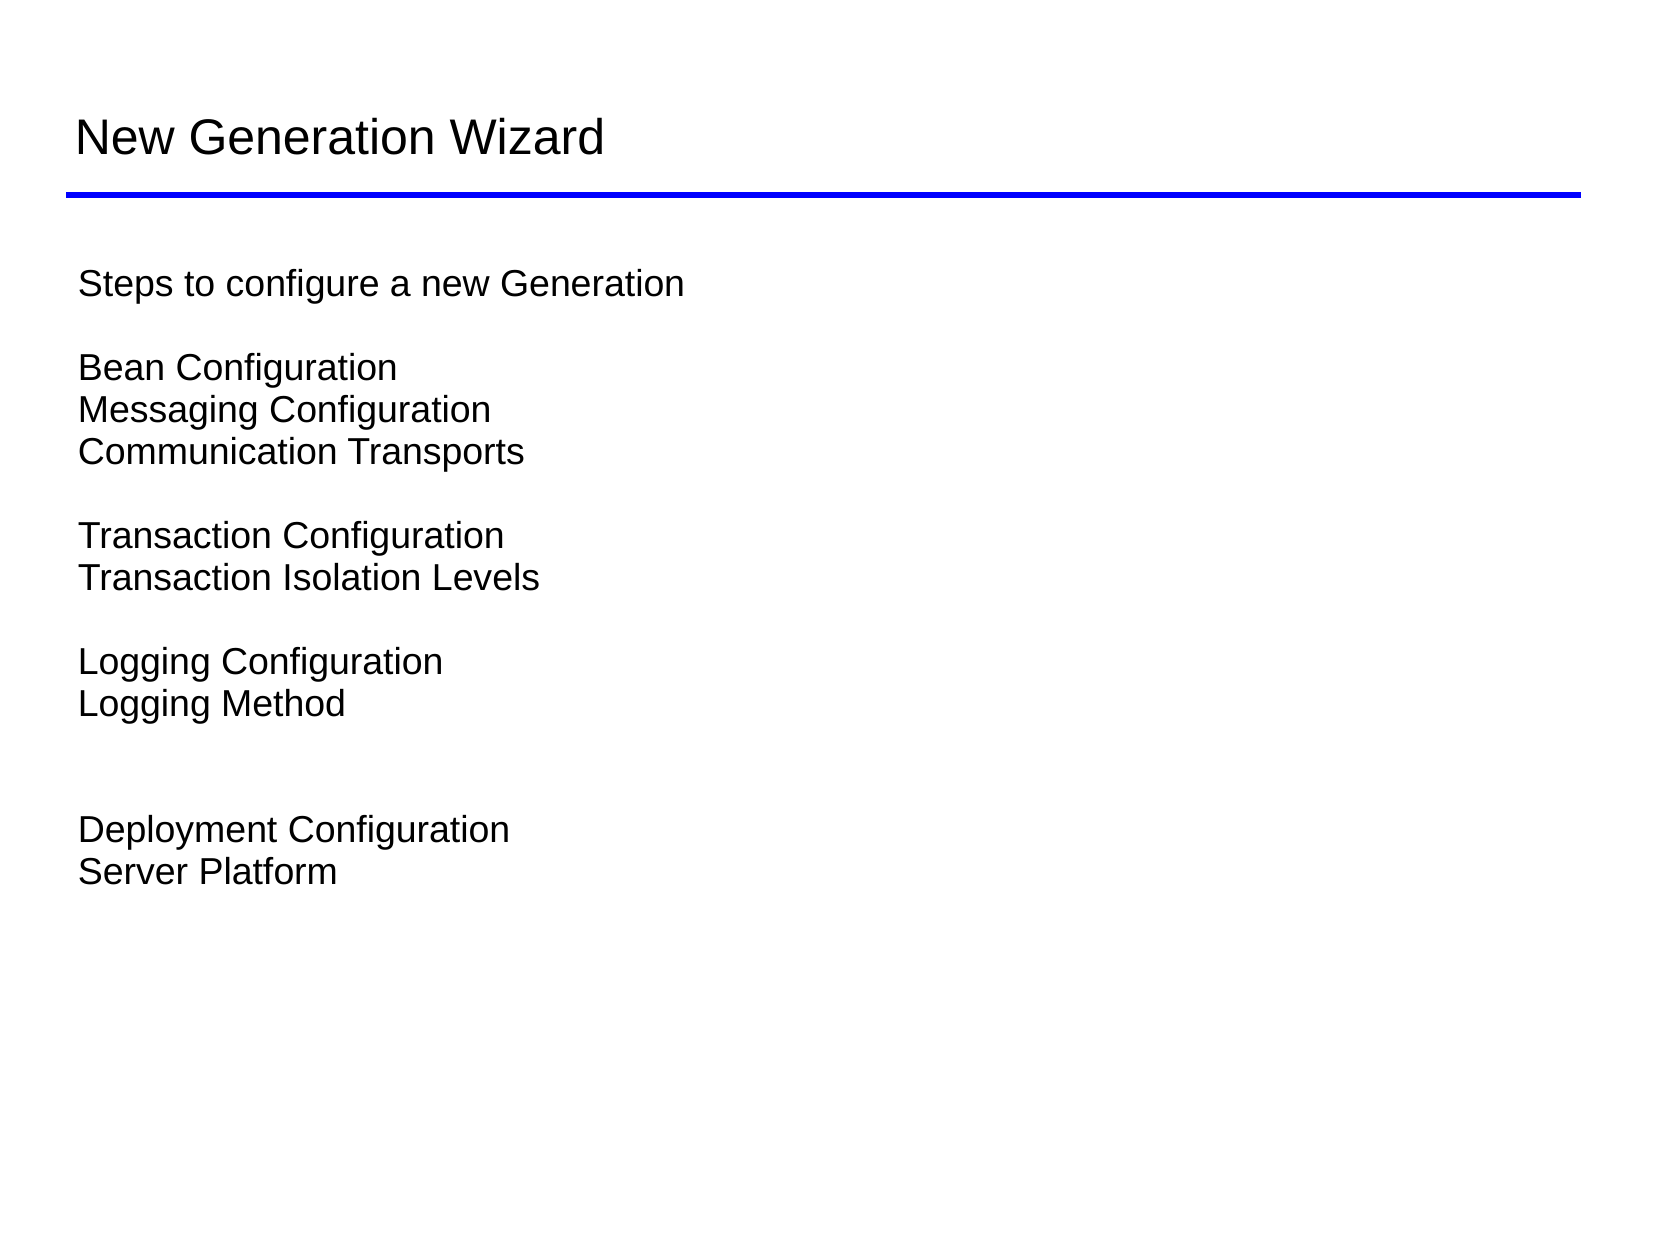

New Generation Wizard
Steps to configure a new Generation
Bean Configuration
Messaging Configuration
Communication Transports
Transaction Configuration
Transaction Isolation Levels
Logging Configuration
Logging Method
Deployment Configuration
Server Platform